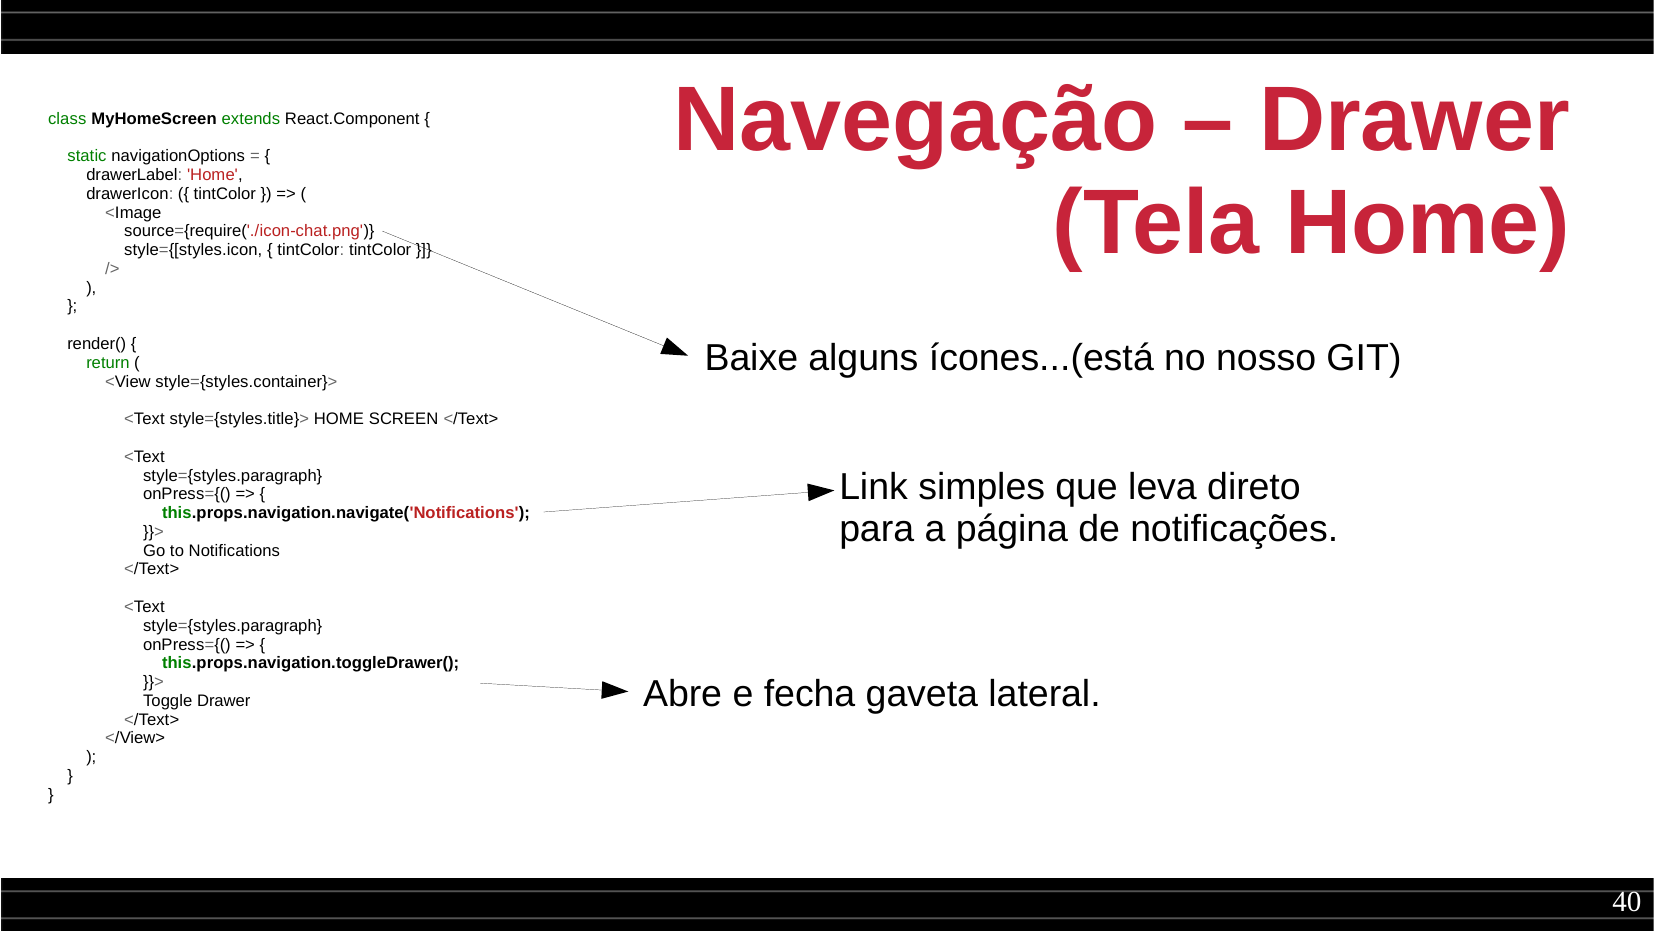

# Navegação – Drawer (Tela Home)
class MyHomeScreen extends React.Component {
 static navigationOptions = {
 drawerLabel: 'Home',
 drawerIcon: ({ tintColor }) => (
 <Image
 source={require('./icon-chat.png')}
 style={[styles.icon, { tintColor: tintColor }]}
 />
 ),
 };
 render() {
 return (
 <View style={styles.container}>
 <Text style={styles.title}> HOME SCREEN </Text>
 <Text
 style={styles.paragraph}
 onPress={() => {
 this.props.navigation.navigate('Notifications');
 }}>
 Go to Notifications
 </Text>
 <Text
 style={styles.paragraph}
 onPress={() => {
 this.props.navigation.toggleDrawer();
 }}>
 Toggle Drawer
 </Text>
 </View>
 );
 }
}
Baixe alguns ícones...(está no nosso GIT)
Link simples que leva direto
para a página de notificações.
Abre e fecha gaveta lateral.